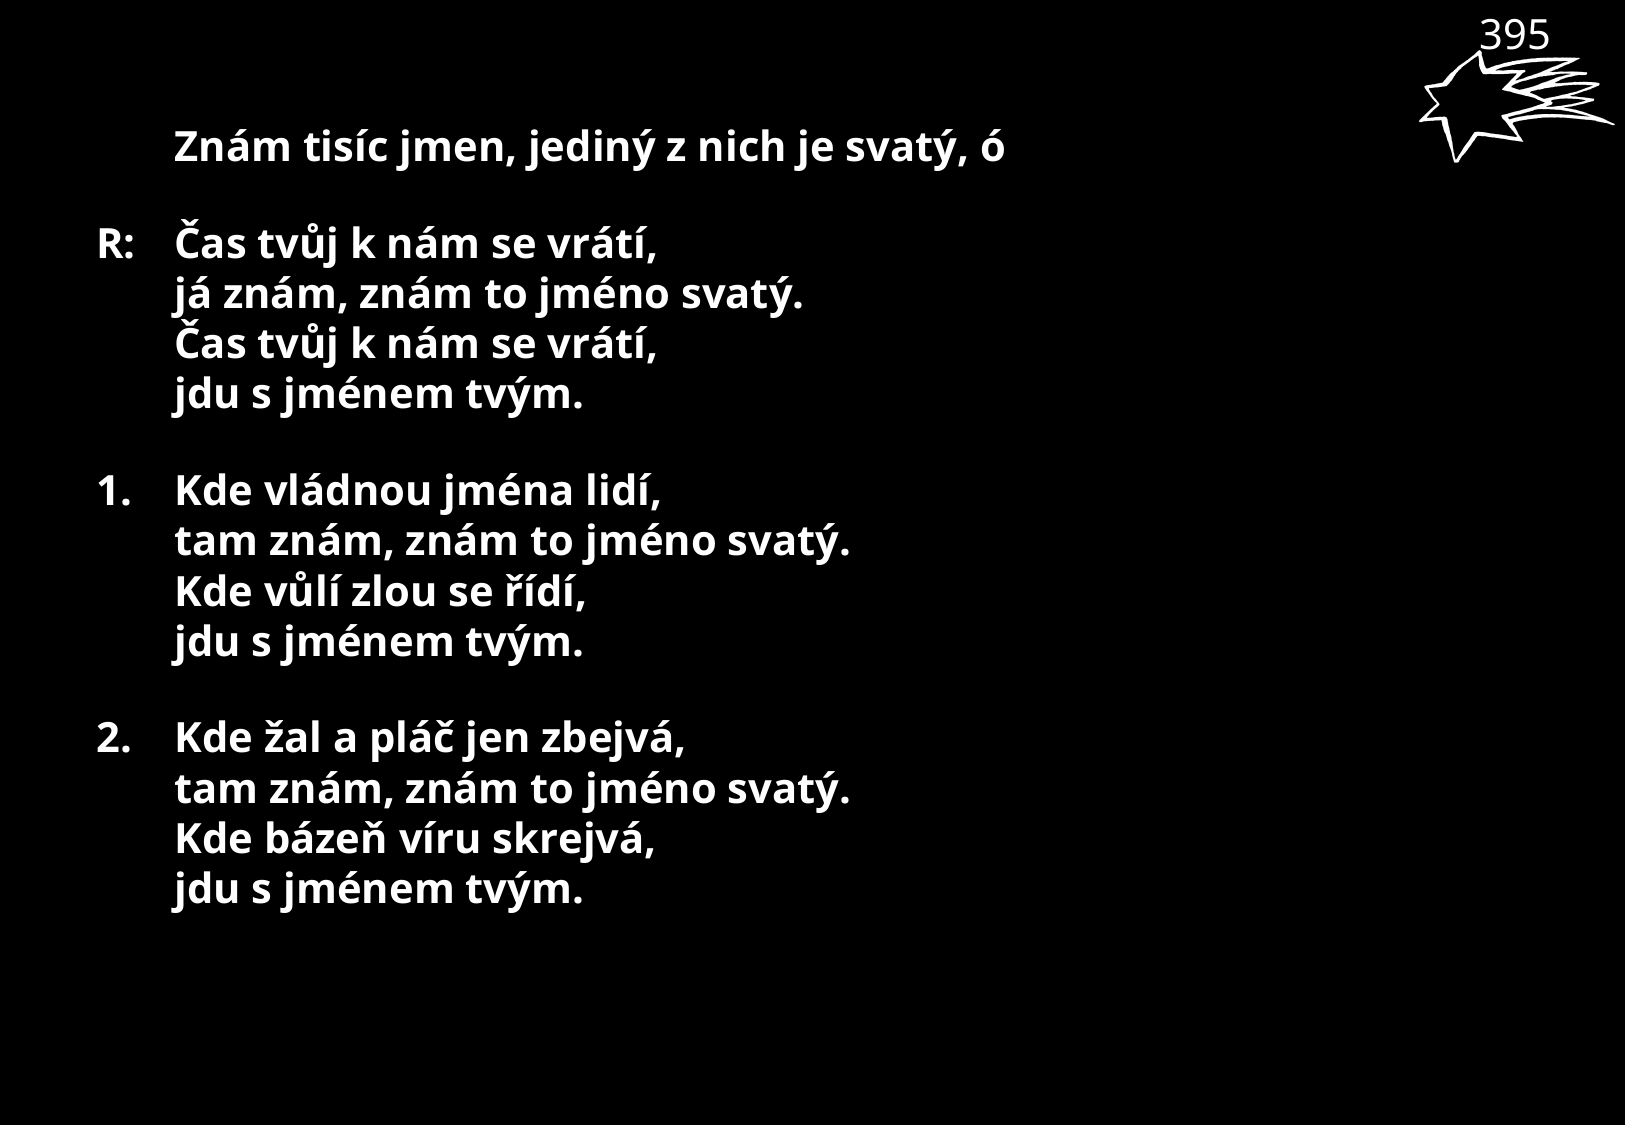

395
# Znám tisíc jmen, jediný z nich je svatý, ó
R: 	Čas tvůj k nám se vrátí,
já znám, znám to jméno svatý.
Čas tvůj k nám se vrátí,
jdu s jménem tvým.
1. 	Kde vládnou jména lidí,
tam znám, znám to jméno svatý.
Kde vůlí zlou se řídí,
jdu s jménem tvým.
2. 	Kde žal a pláč jen zbejvá,
tam znám, znám to jméno svatý.
Kde bázeň víru skrejvá,
jdu s jménem tvým.